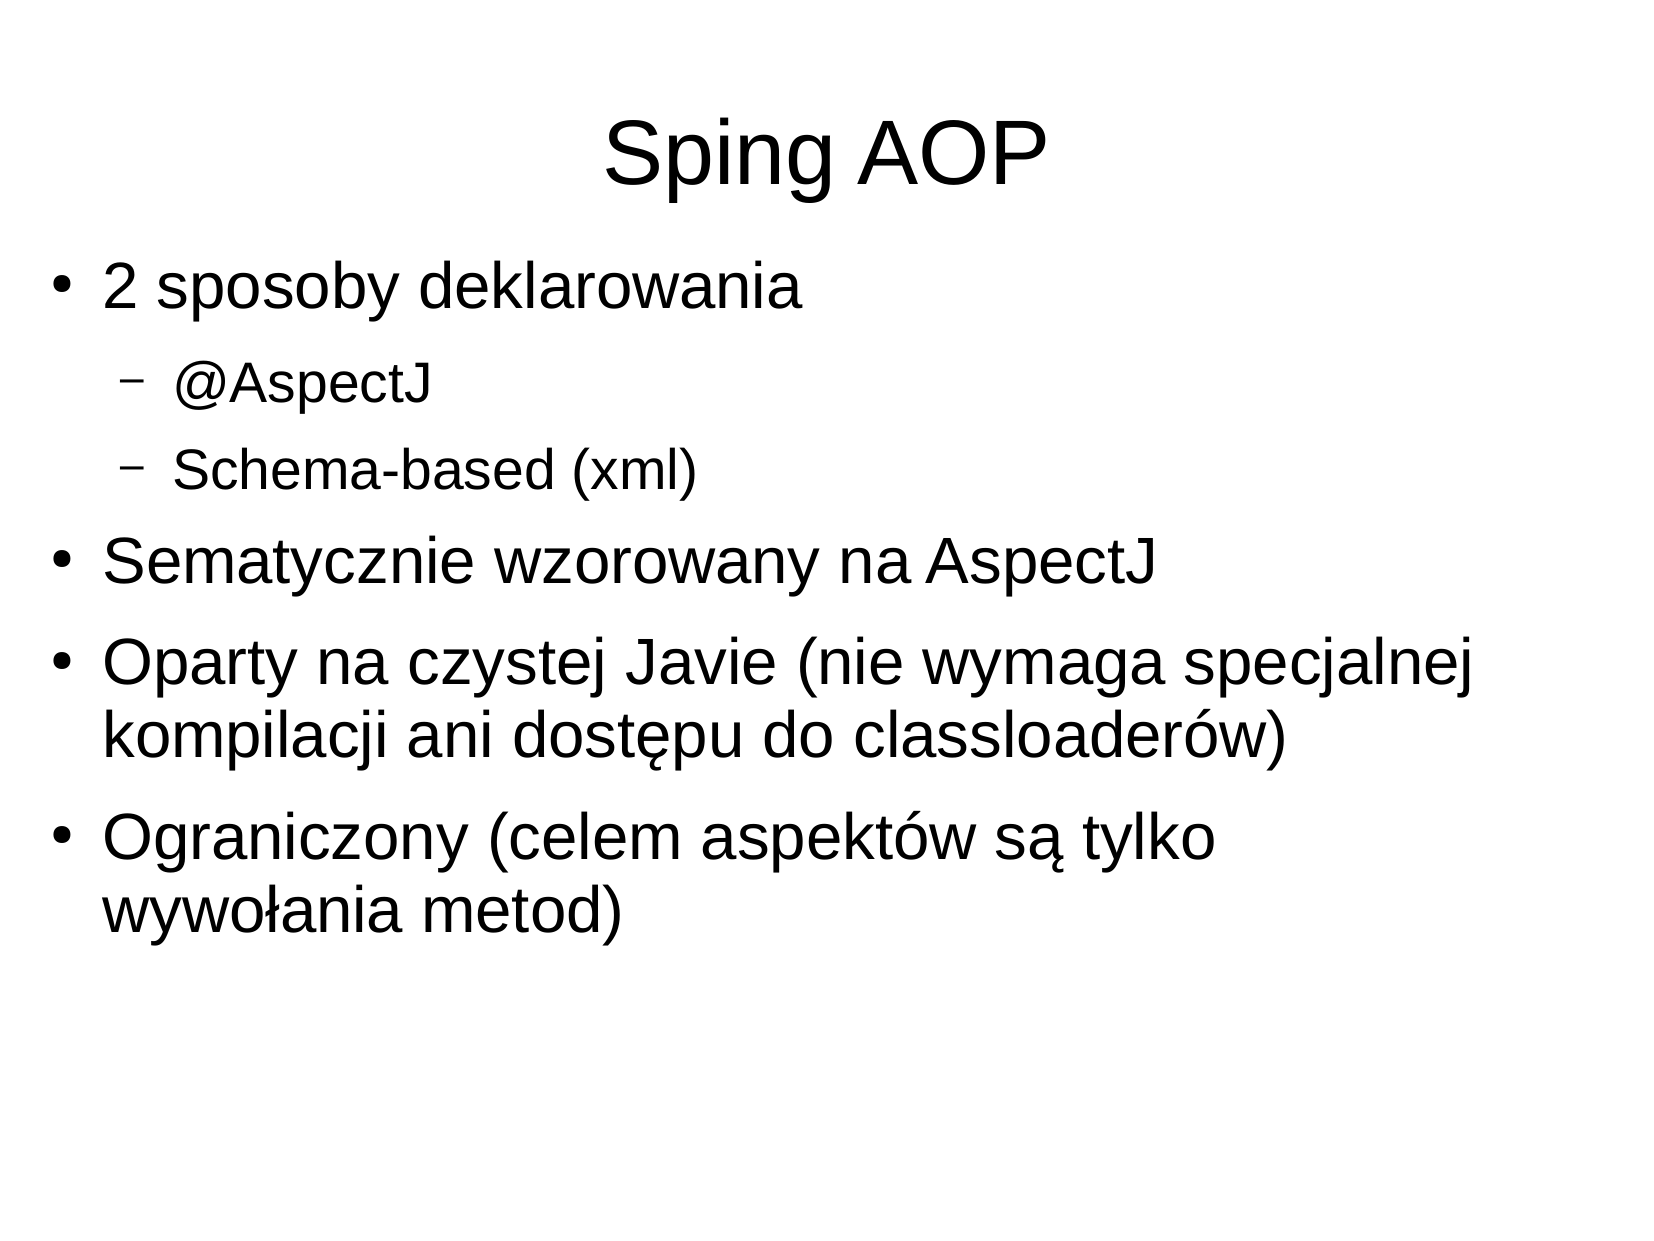

# Sping AOP
2 sposoby deklarowania
@AspectJ
Schema-based (xml)
Sematycznie wzorowany na AspectJ
Oparty na czystej Javie (nie wymaga specjalnej kompilacji ani dostępu do classloaderów)
Ograniczony (celem aspektów są tylko wywołania metod)